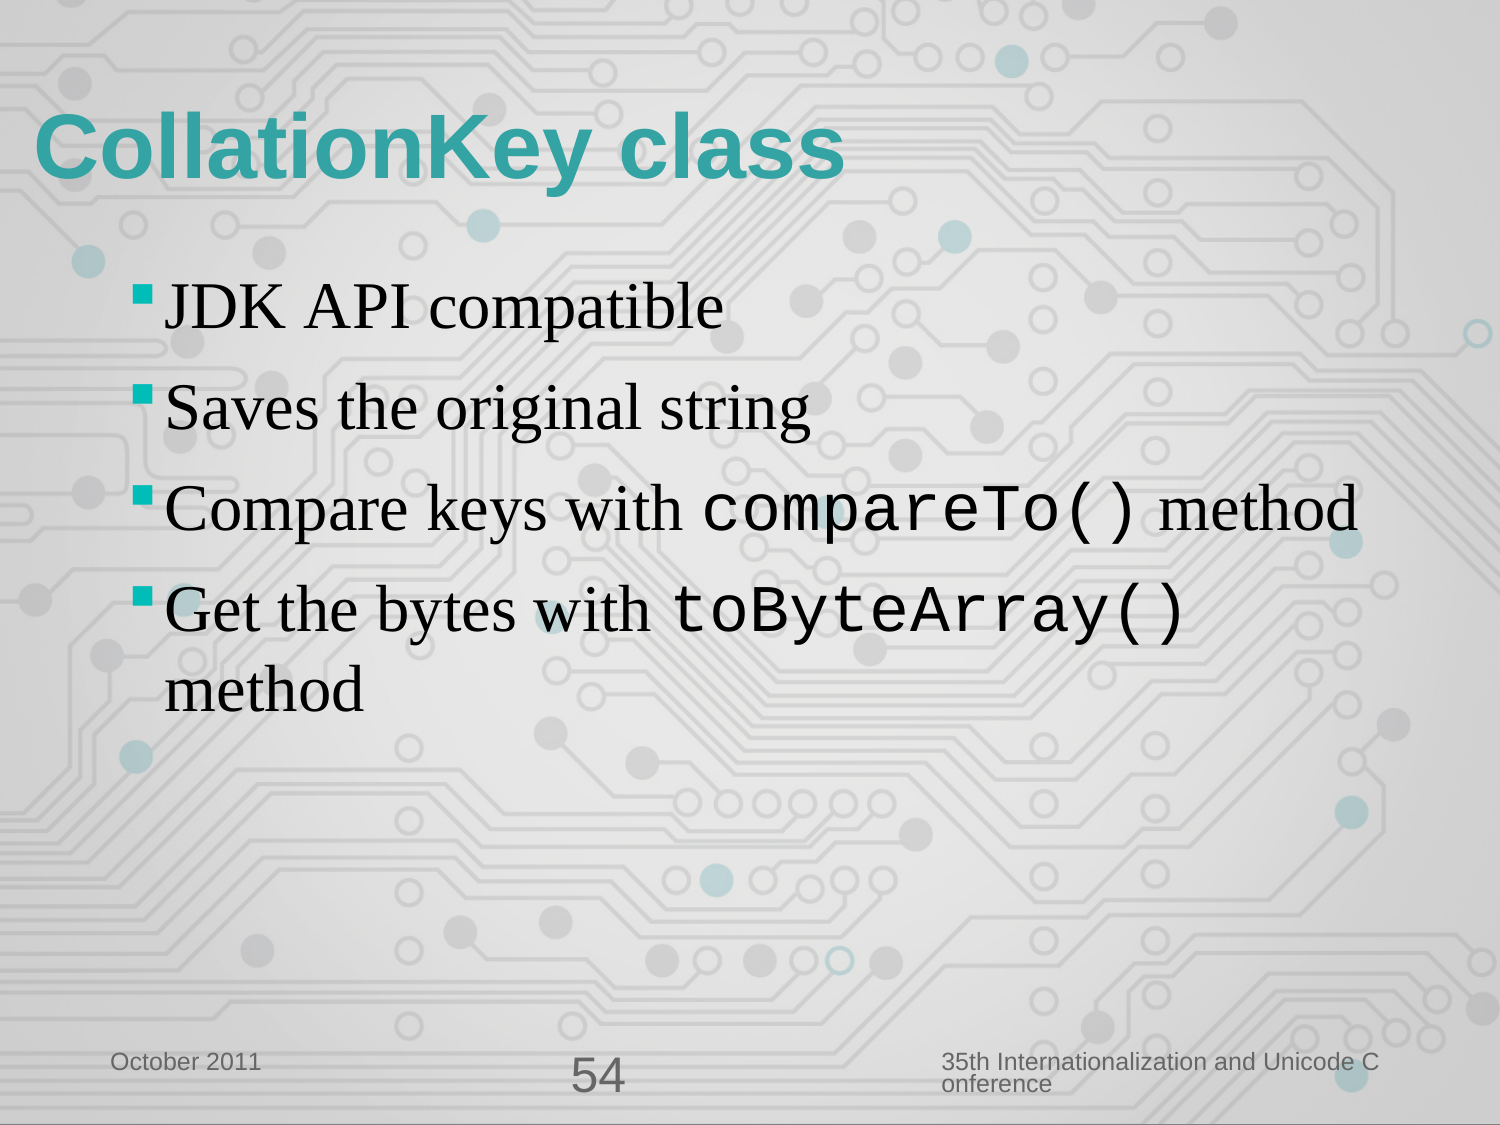

# CollationKey class
JDK API compatible
Saves the original string
Compare keys with compareTo() method
Get the bytes with toByteArray() method
October 2011
54
35th Internationalization and Unicode Conference